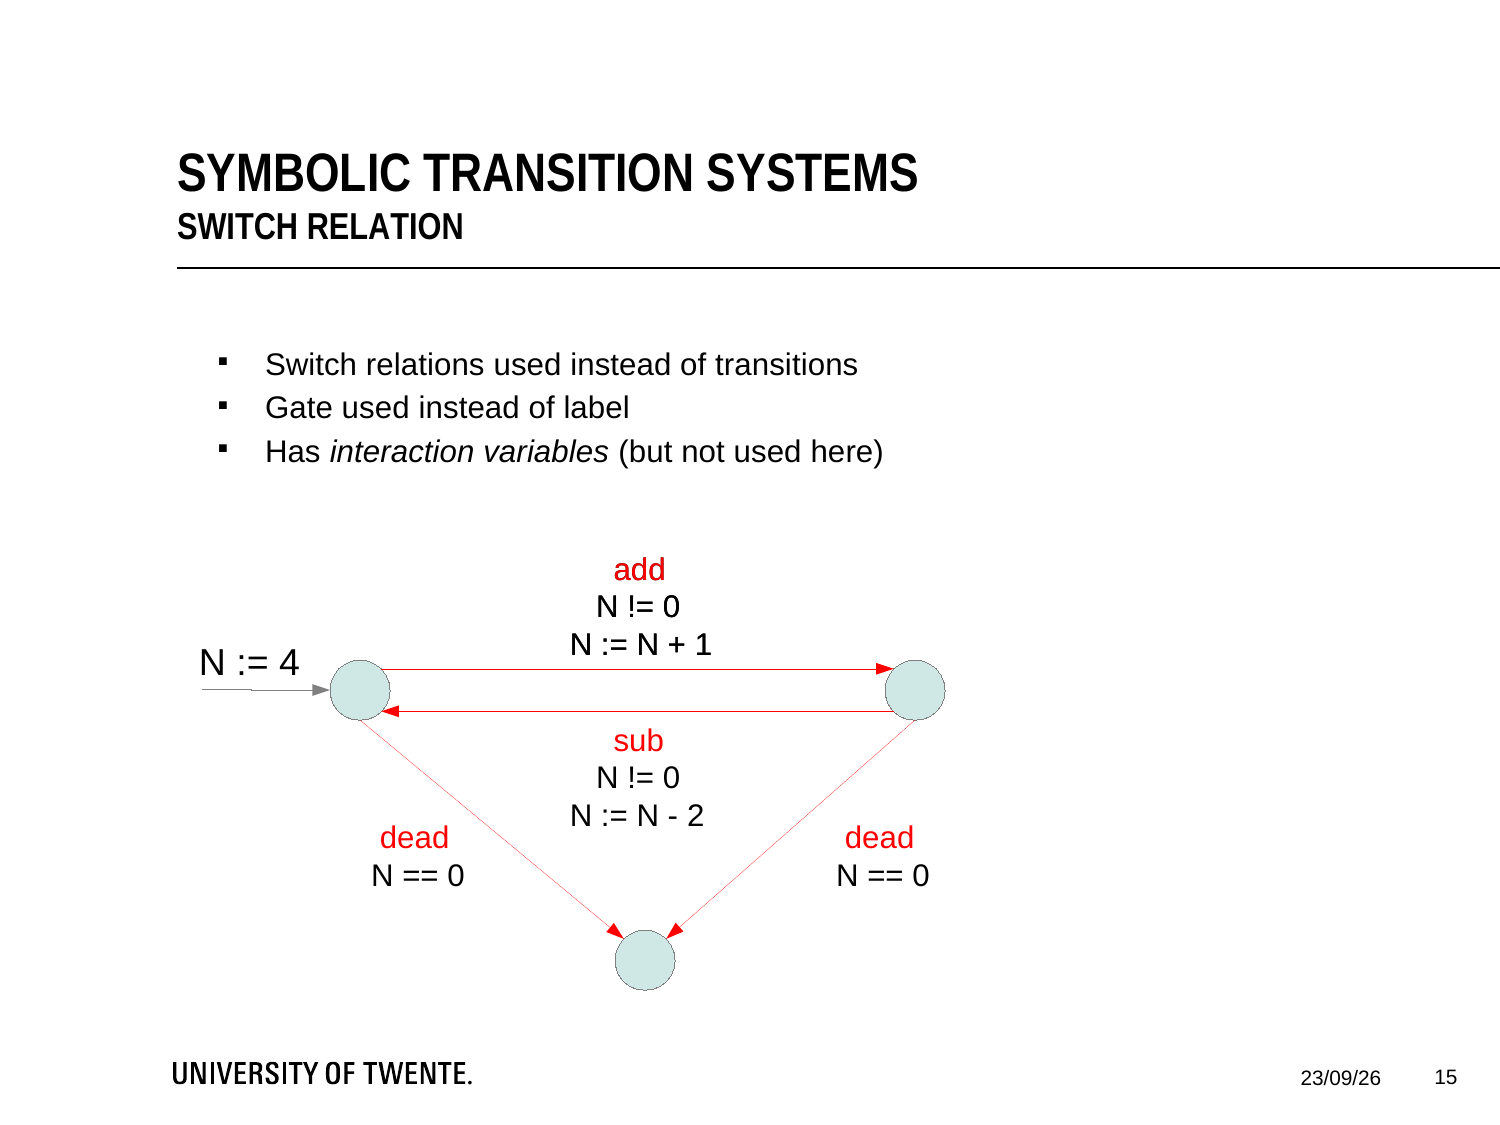

# SYMBOLIC TRANSITION SYSTEMS SWITCH RELATION
Switch relations used instead of transitions
Gate used instead of label
Has interaction variables (but not used here)
 add
 N != 0
N := N + 1
 add
 N != 0
N := N + 1
N := 4
 sub
 N != 0
N := N - 2
 dead
 N == 0
 dead
 N == 0